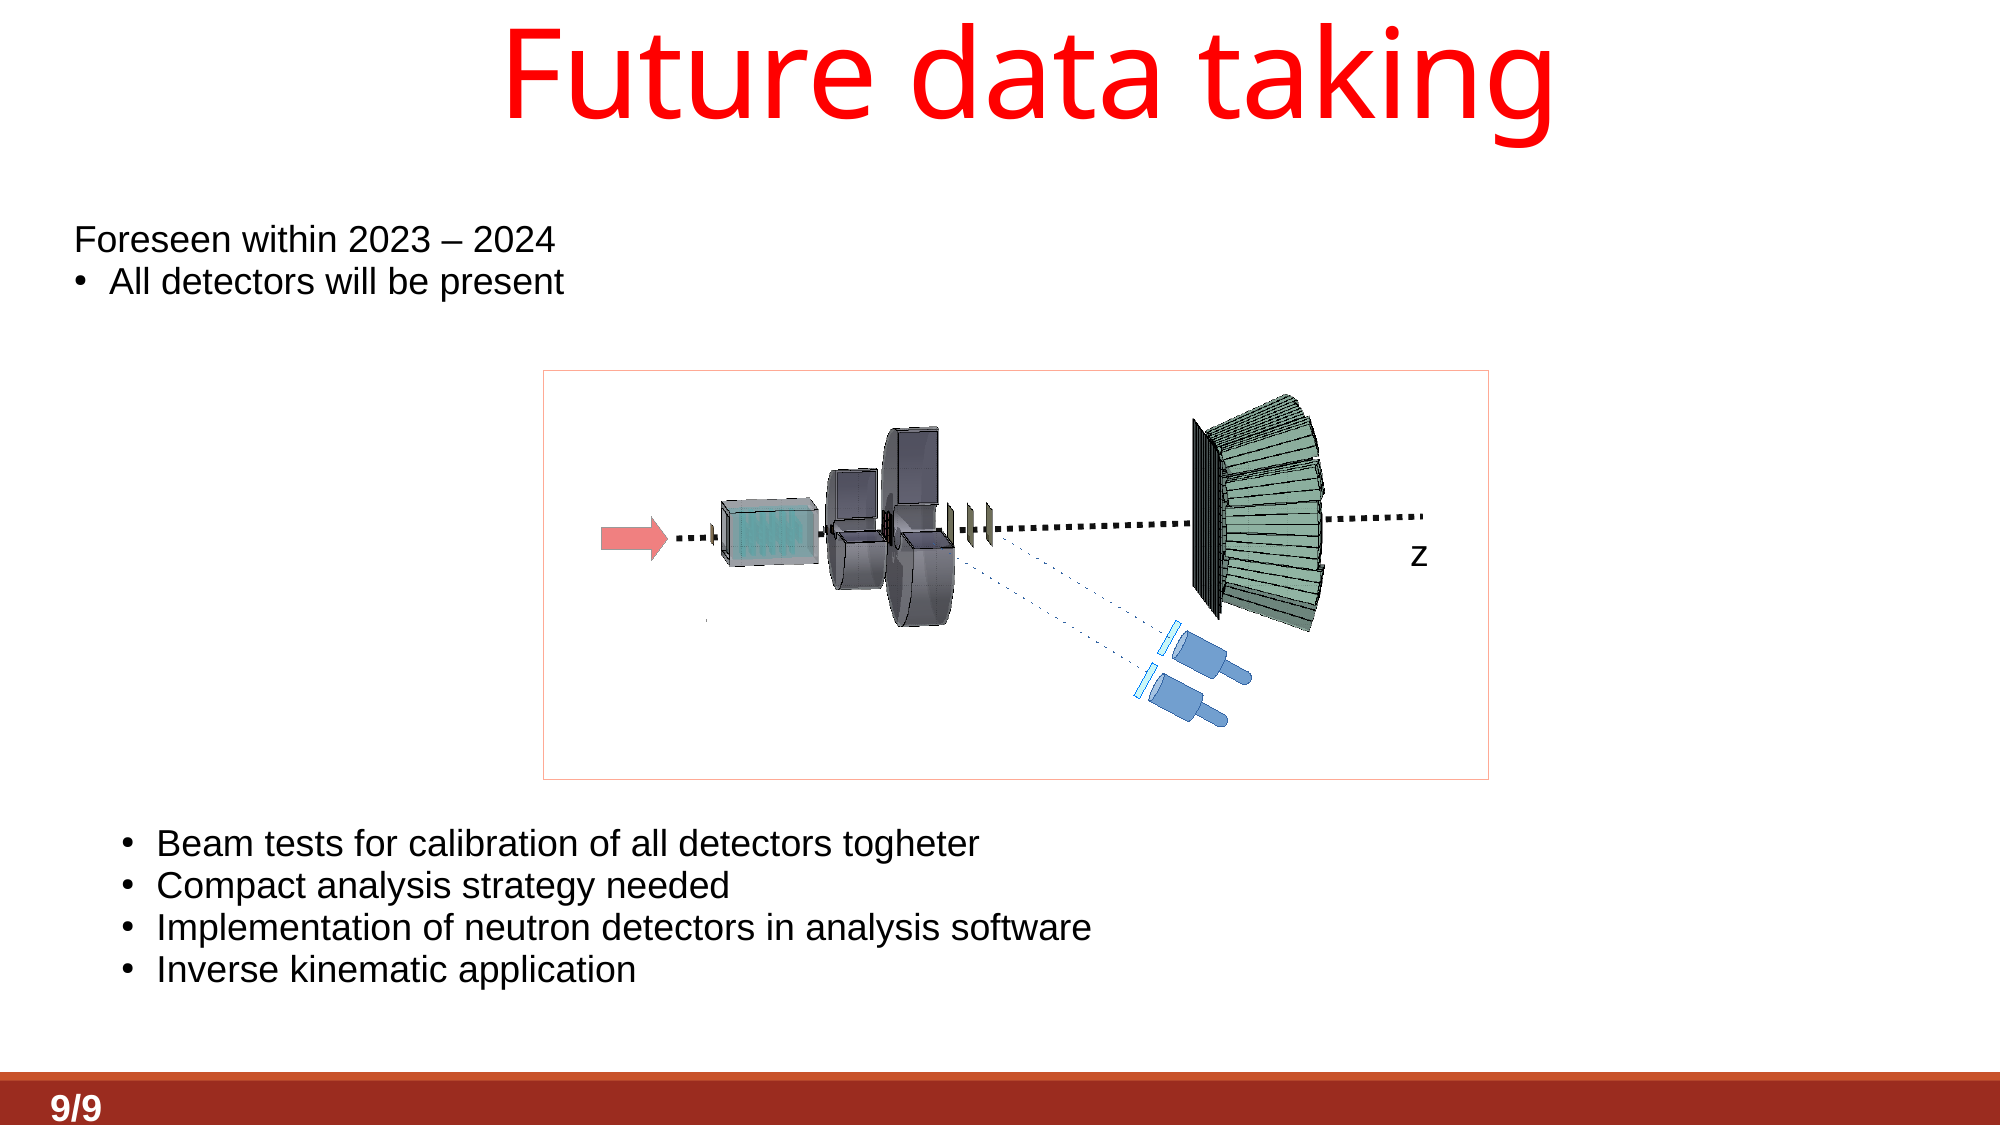

Future data taking
Foreseen within 2023 – 2024
All detectors will be present
z
Beam tests for calibration of all detectors togheter
Compact analysis strategy needed
Implementation of neutron detectors in analysis software
Inverse kinematic application
9/9